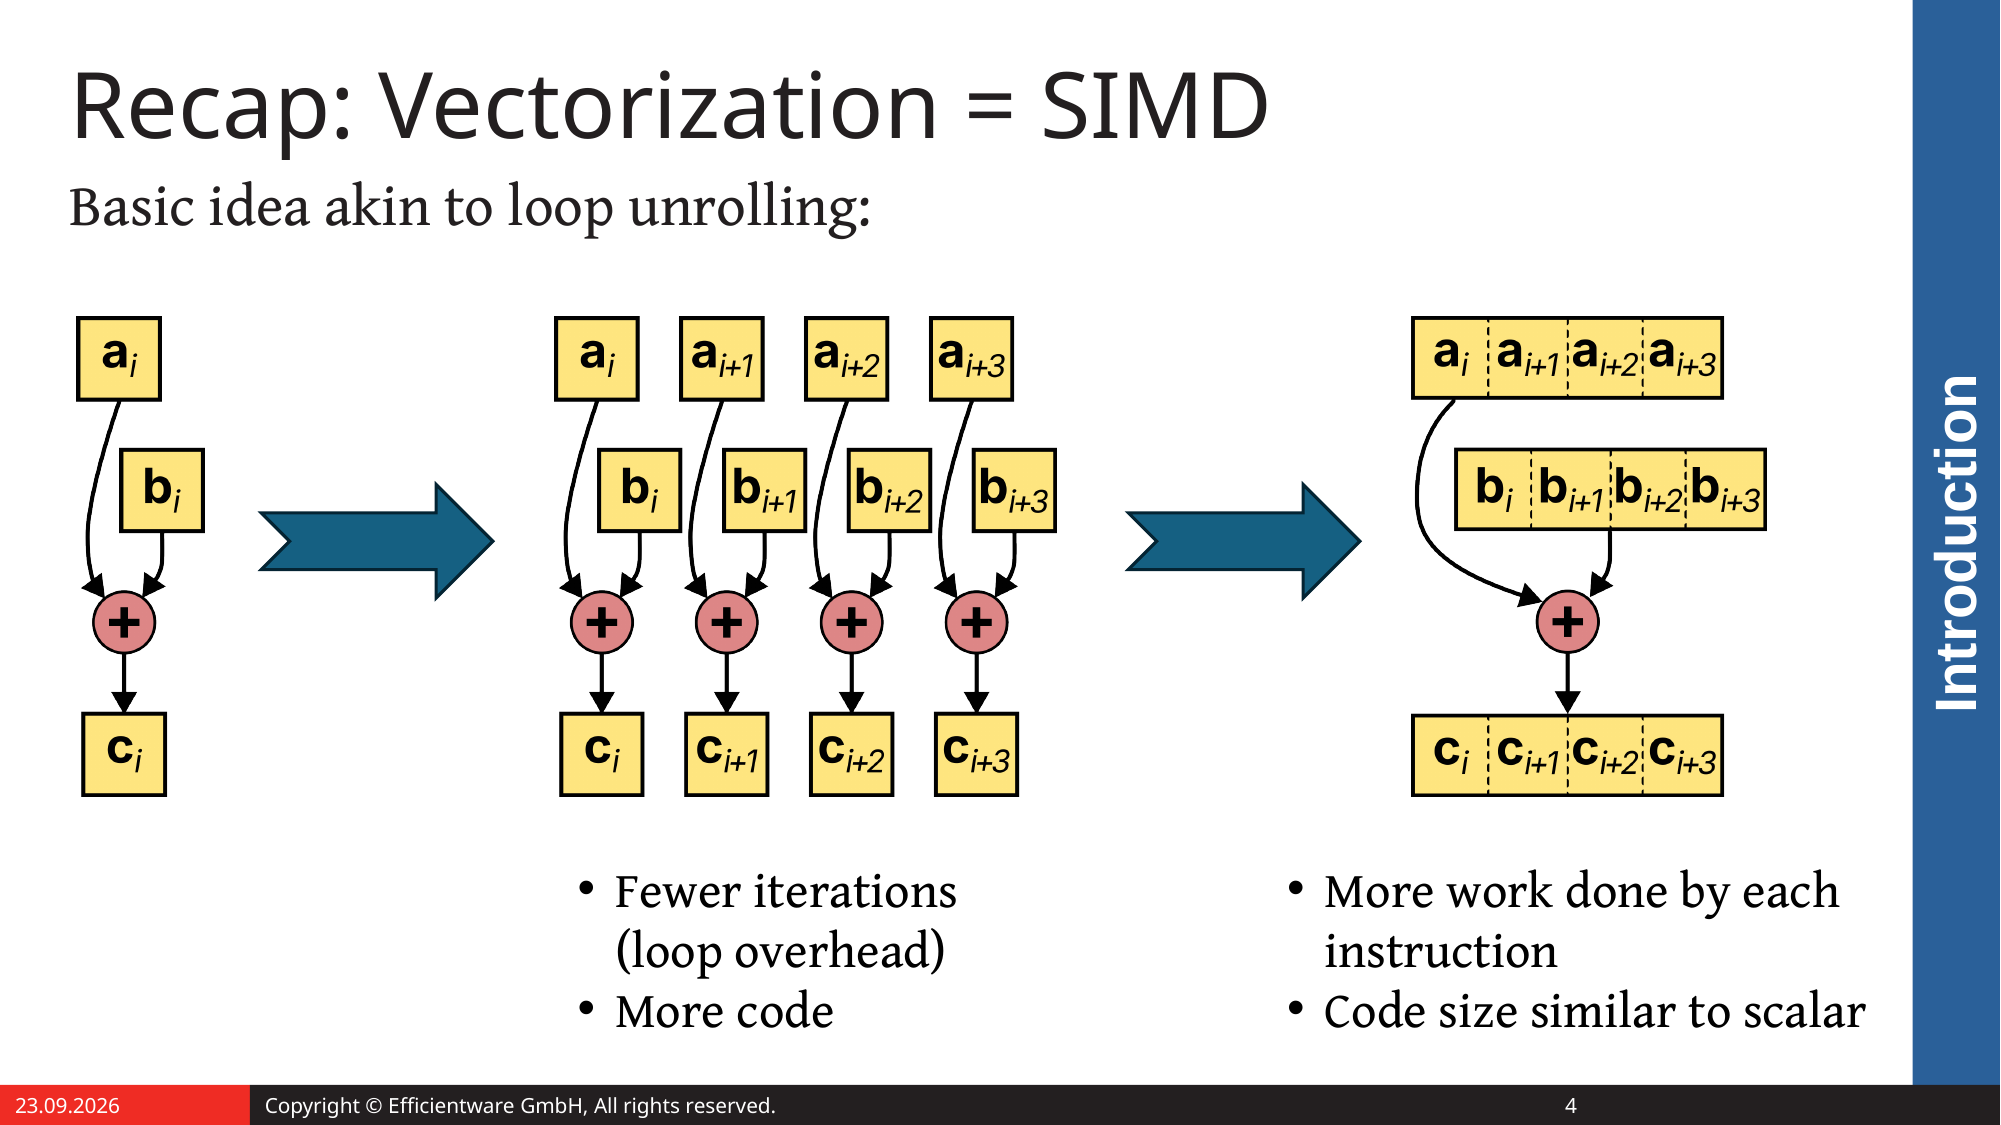

# Recap: Vectorization = SIMD
Basic idea akin to loop unrolling:
Introduction
Fewer iterations
(loop overhead)
More code
More work done by each instruction
Code size similar to scalar
Copyright © Efficientware GmbH, All rights reserved.